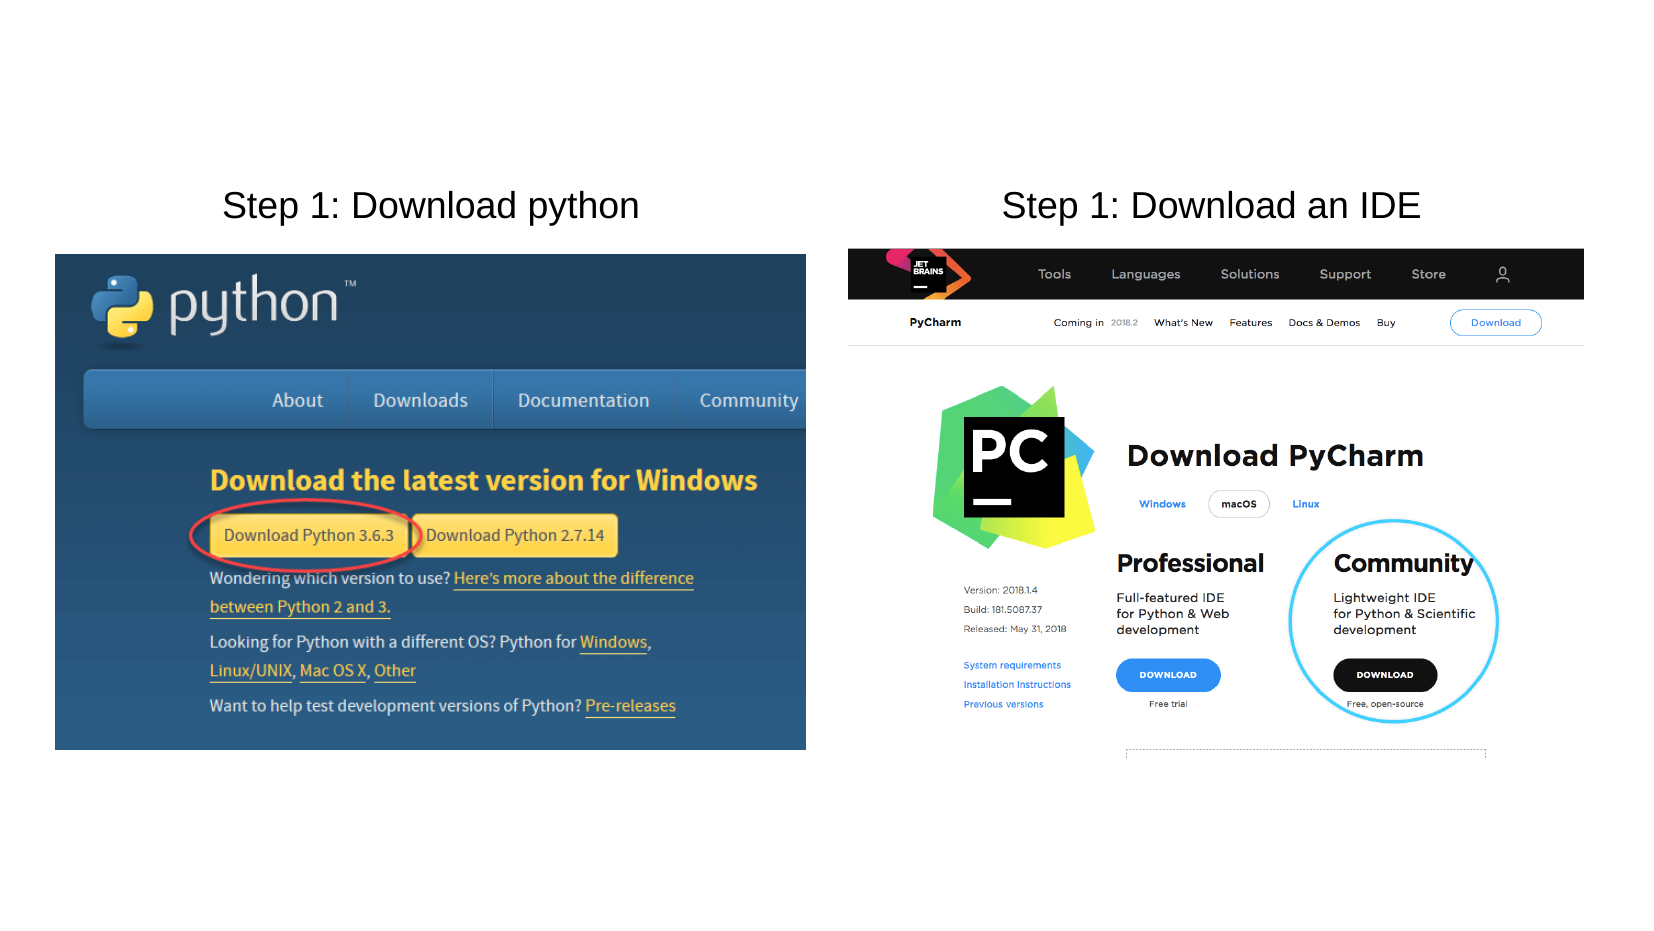

Step 1: Download python
Step 1: Download an IDE